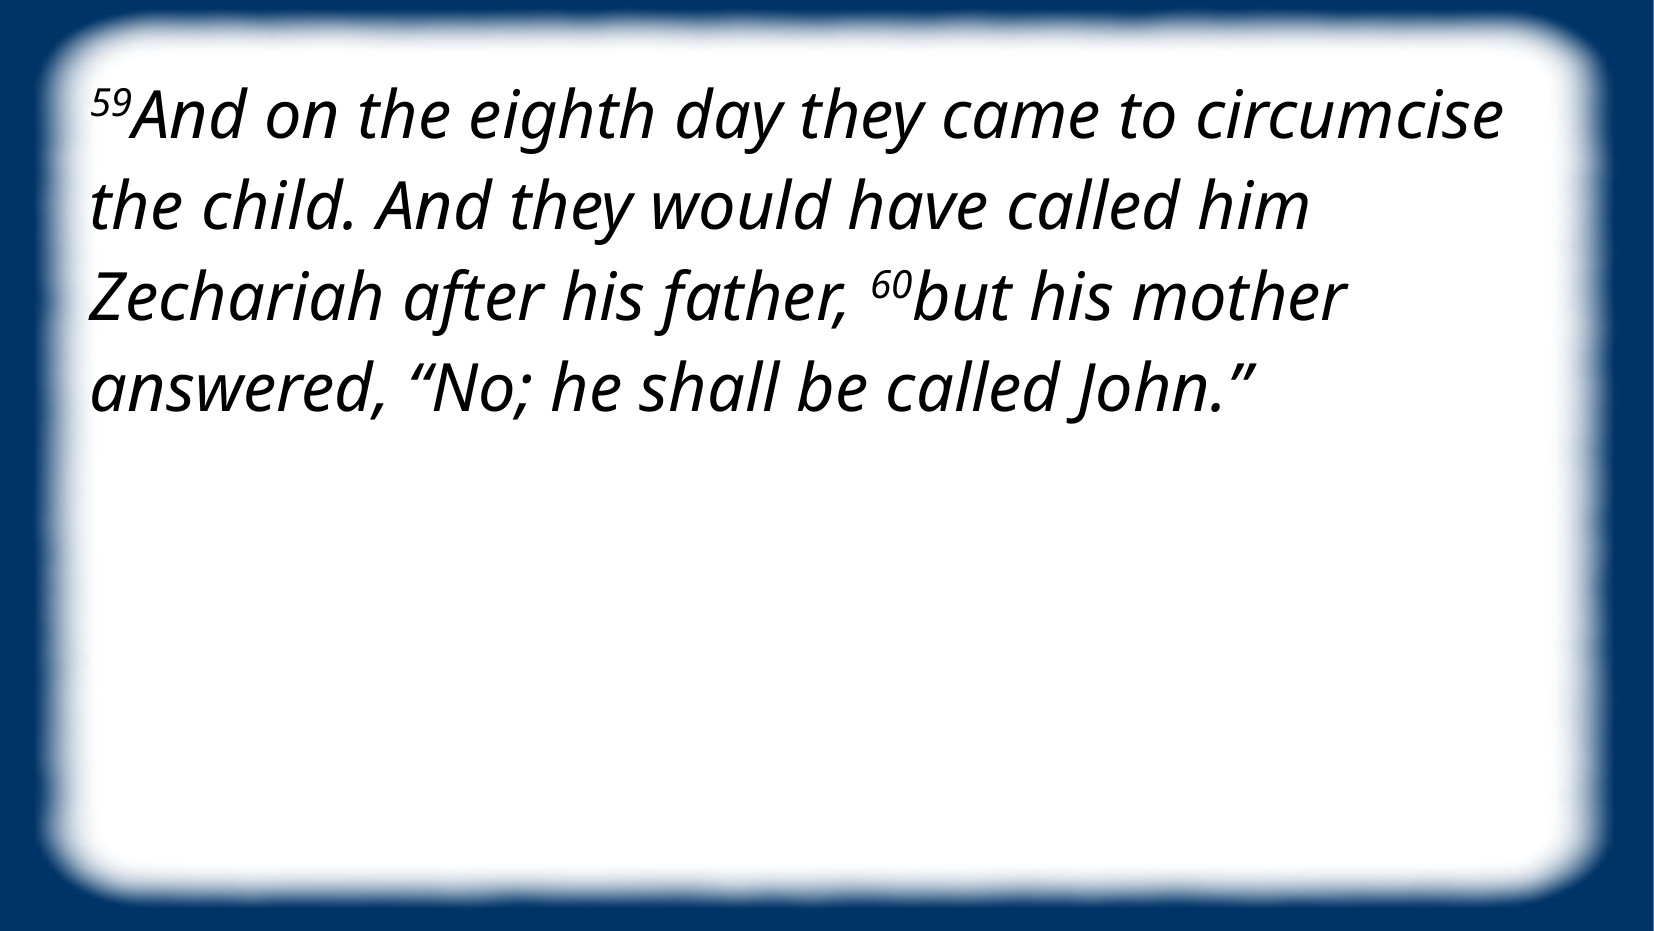

59And on the eighth day they came to circumcise the child. And they would have called him Zechariah after his father, 60but his mother answered, “No; he shall be called John.”